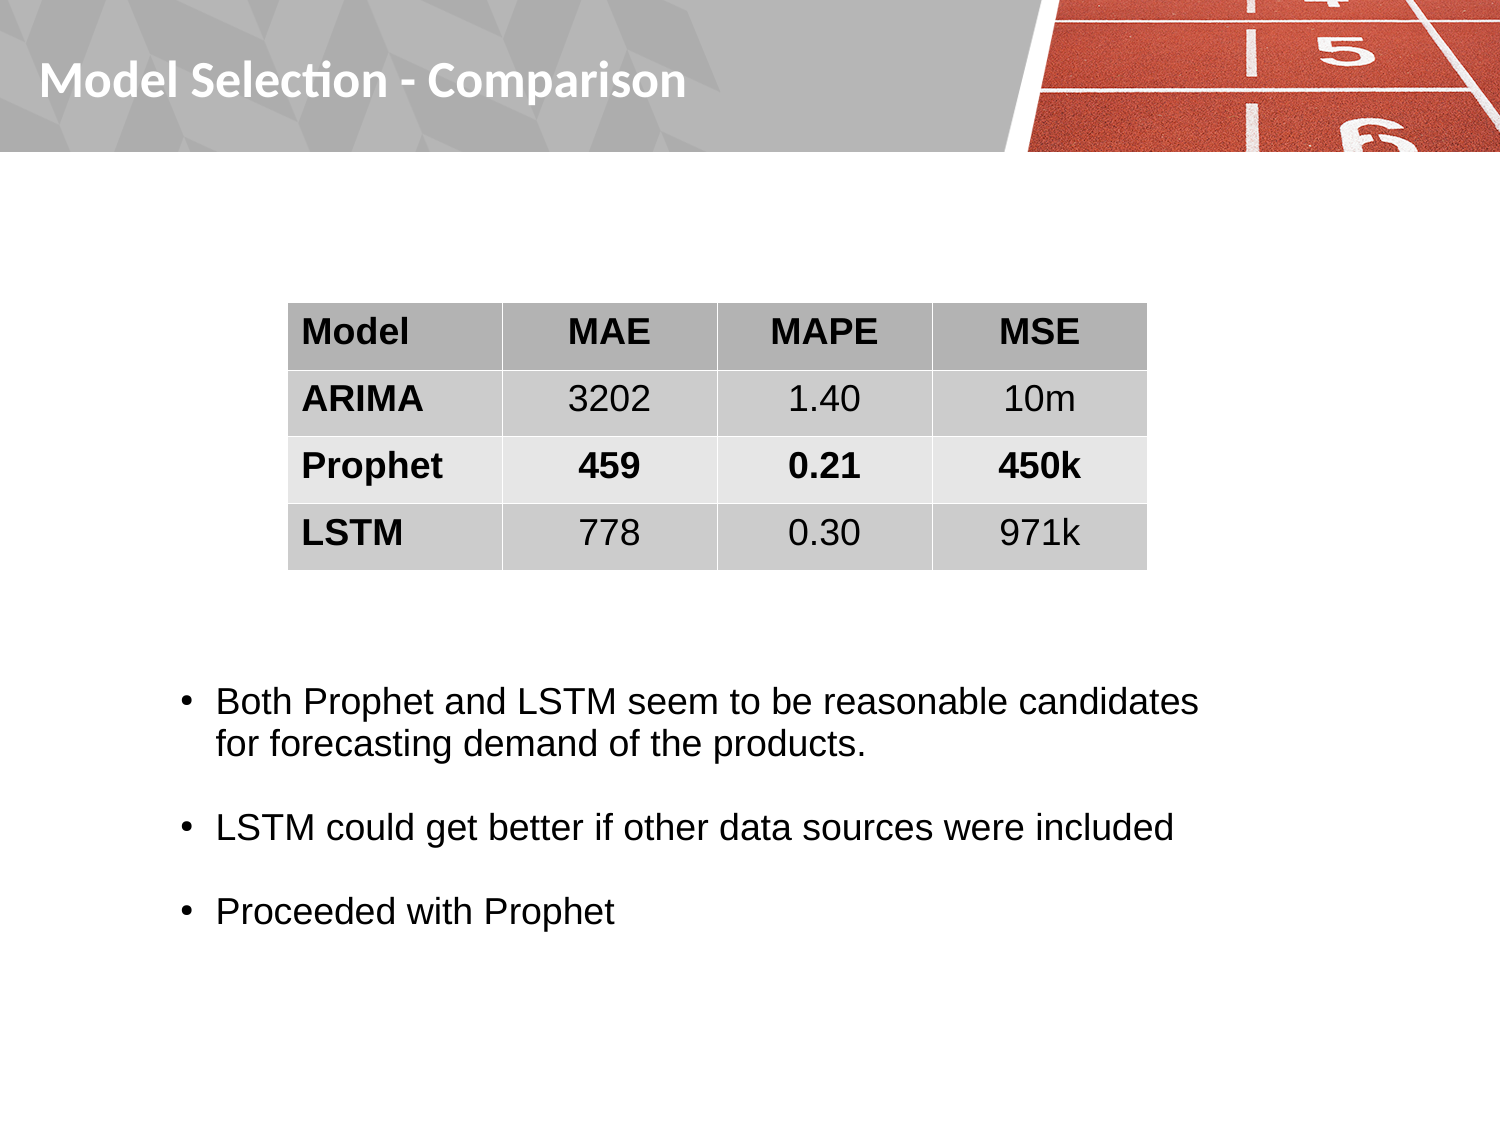

# Model Selection - Comparison
| Model | MAE | MAPE | MSE |
| --- | --- | --- | --- |
| ARIMA | 3202 | 1.40 | 10m |
| Prophet | 459 | 0.21 | 450k |
| LSTM | 778 | 0.30 | 971k |
Both Prophet and LSTM seem to be reasonable candidates for forecasting demand of the products.
LSTM could get better if other data sources were included
Proceeded with Prophet